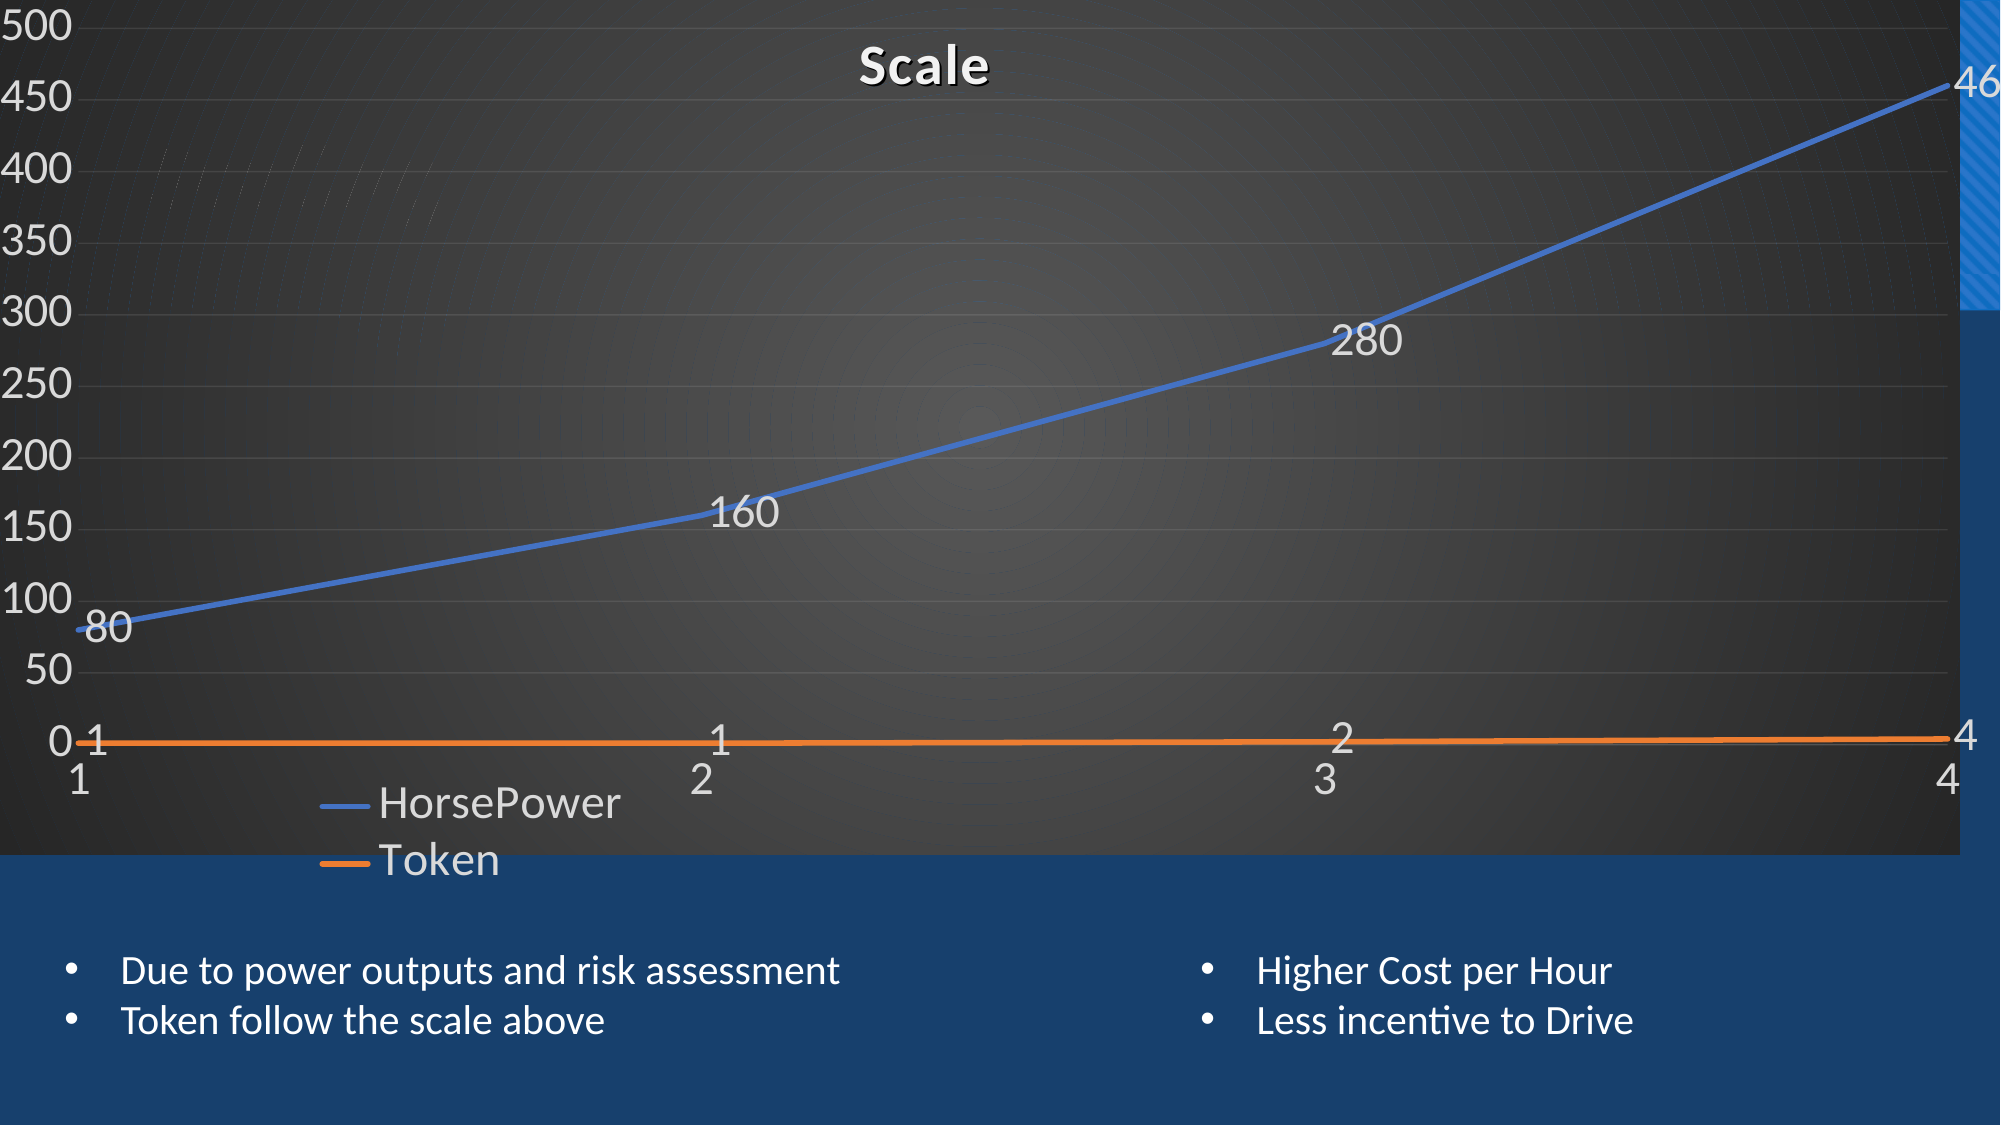

### Chart: Scale
| Category | HorsePower | Token |
|---|---|---|
| 1 | 80.0 | 1.0 |
| 2 | 160.0 | 1.0 |
| 3 | 280.0 | 2.0 |
| 4 | 460.0 | 4.0 |# Scaling
Due to power outputs and risk assessment
Token follow the scale above
Higher Cost per Hour
Less incentive to Drive